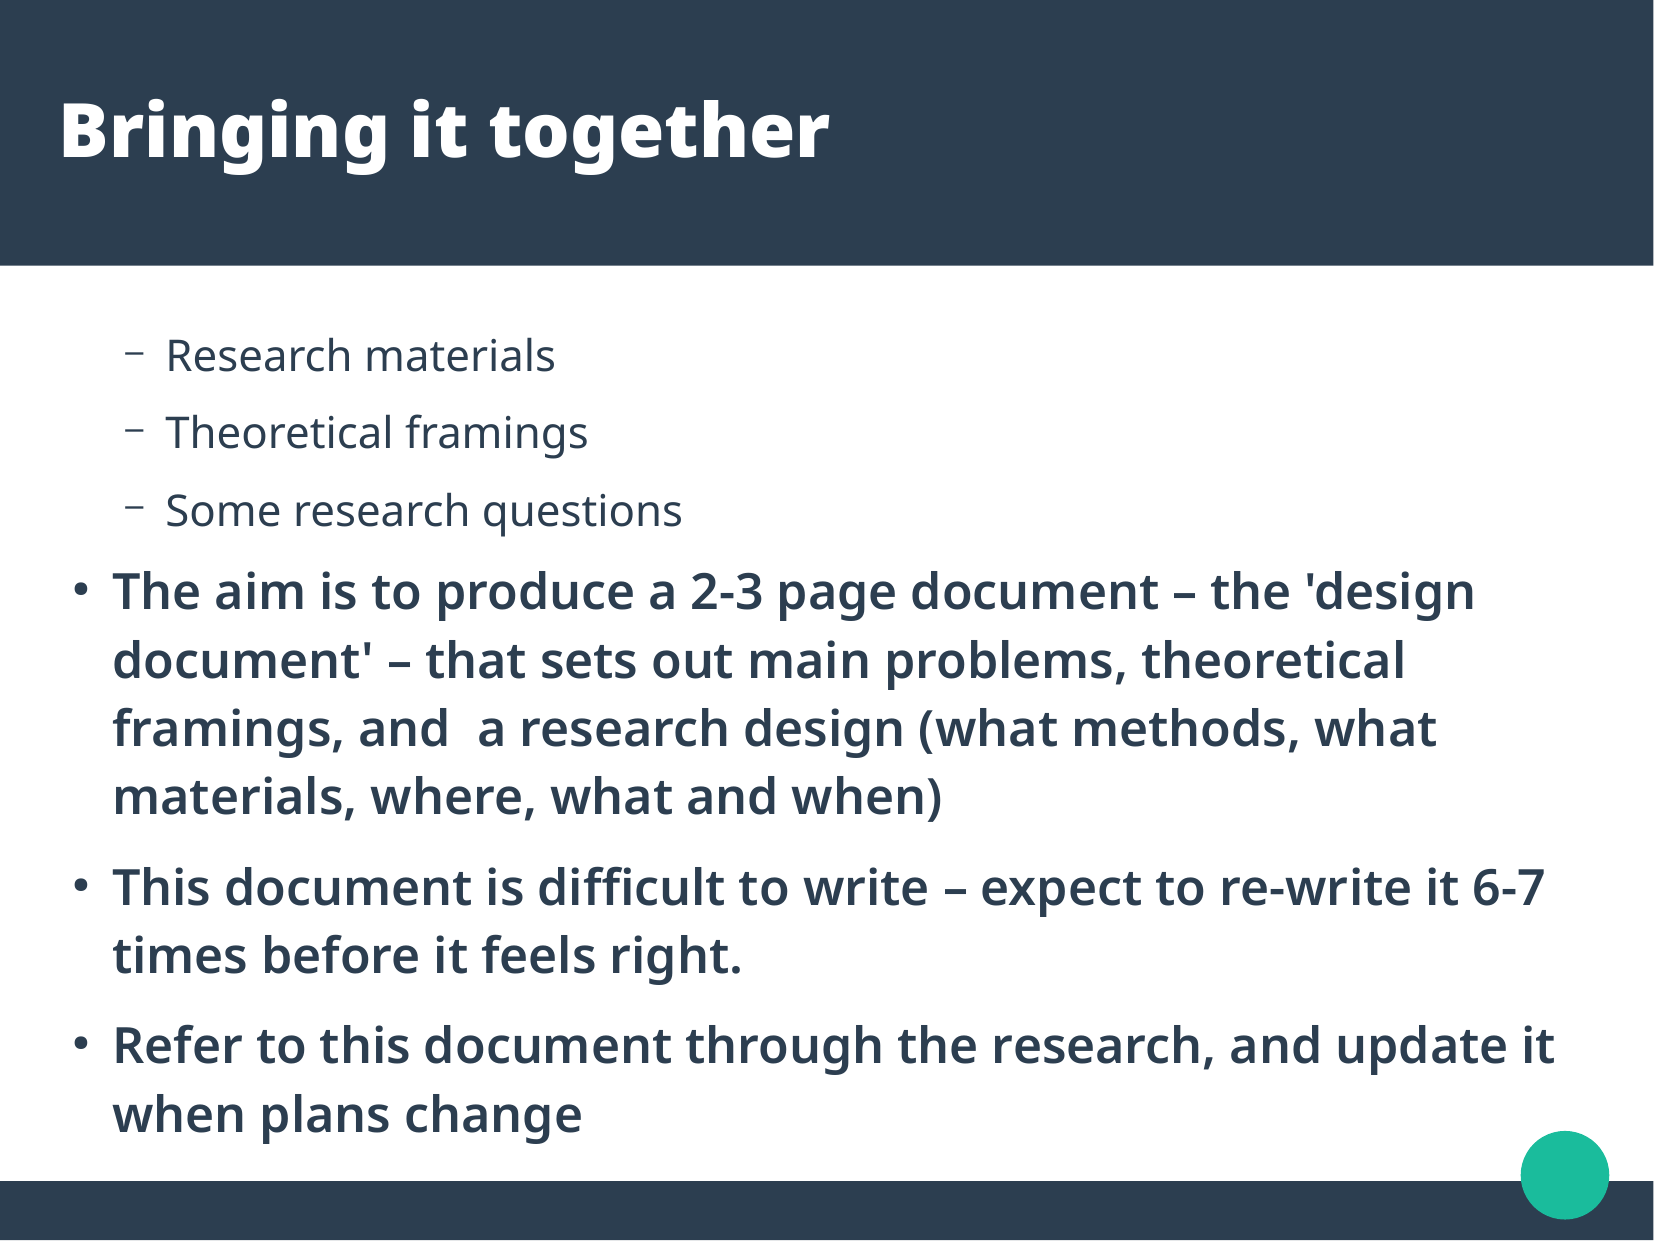

# Bringing it together
Research materials
Theoretical framings
Some research questions
The aim is to produce a 2-3 page document – the 'design document' – that sets out main problems, theoretical framings, and a research design (what methods, what materials, where, what and when)
This document is difficult to write – expect to re-write it 6-7 times before it feels right.
Refer to this document through the research, and update it when plans change